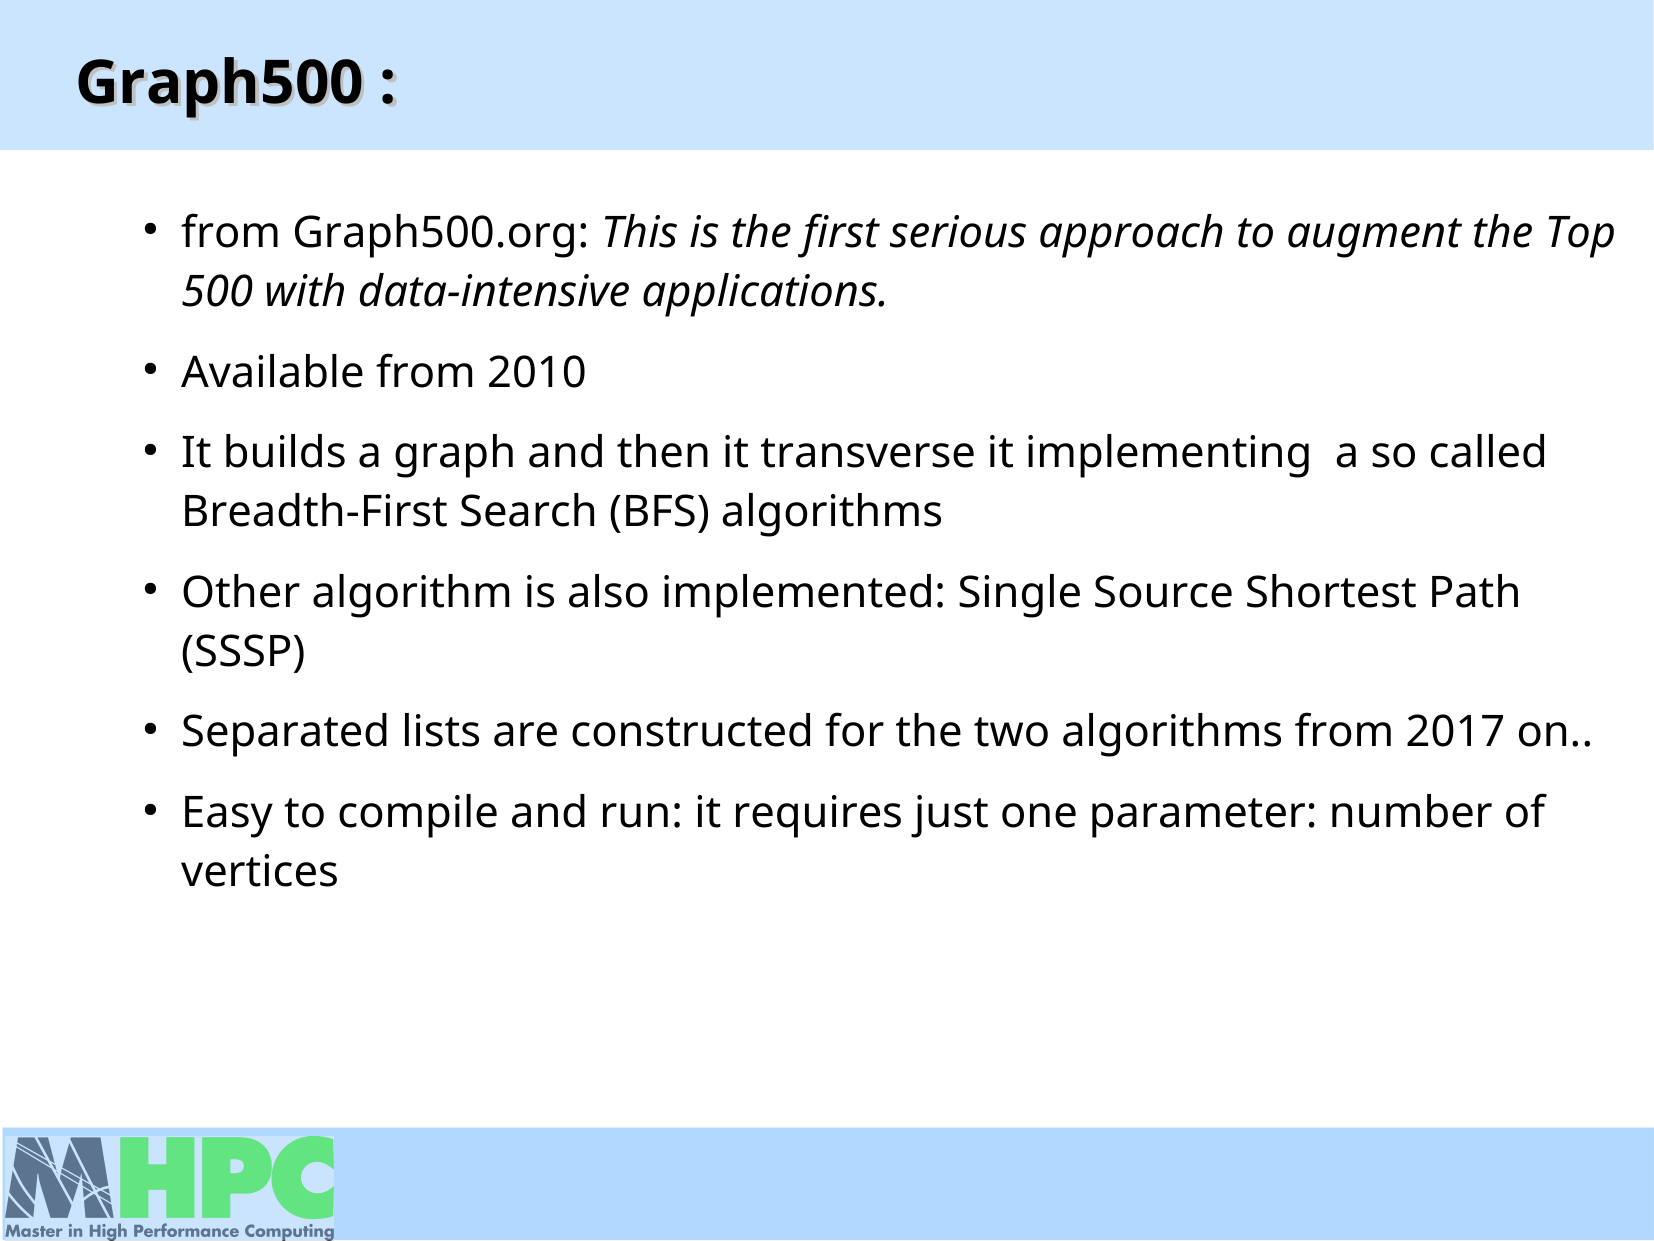

# Graph500 :
from Graph500.org: This is the first serious approach to augment the Top 500 with data-intensive applications.
Available from 2010
It builds a graph and then it transverse it implementing a so called Breadth-First Search (BFS) algorithms
Other algorithm is also implemented: Single Source Shortest Path (SSSP)
Separated lists are constructed for the two algorithms from 2017 on..
Easy to compile and run: it requires just one parameter: number of vertices